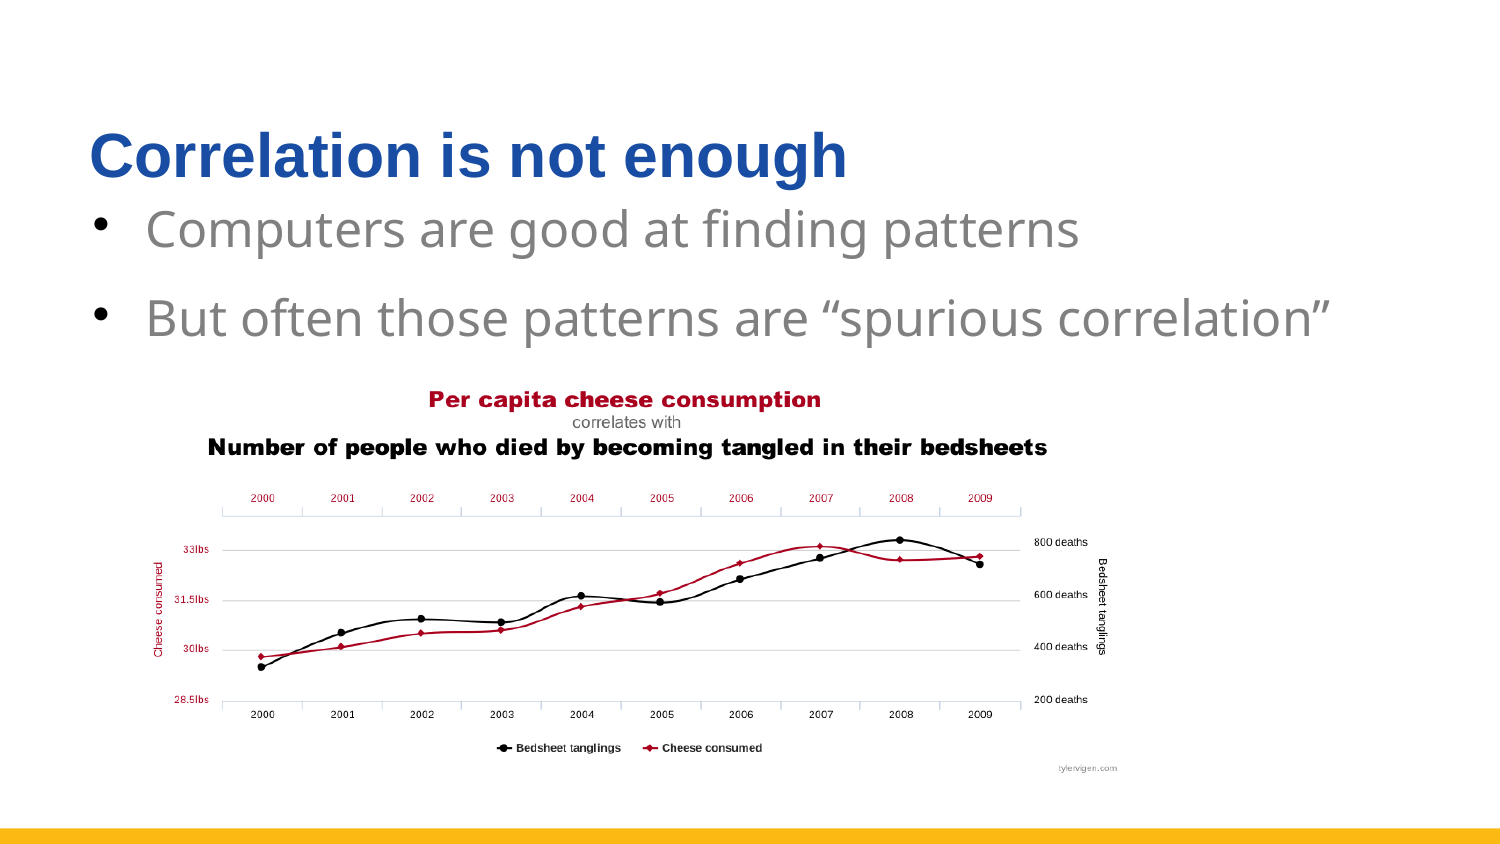

Correlation is not enough
Computers are good at finding patterns
But often those patterns are “spurious correlation”